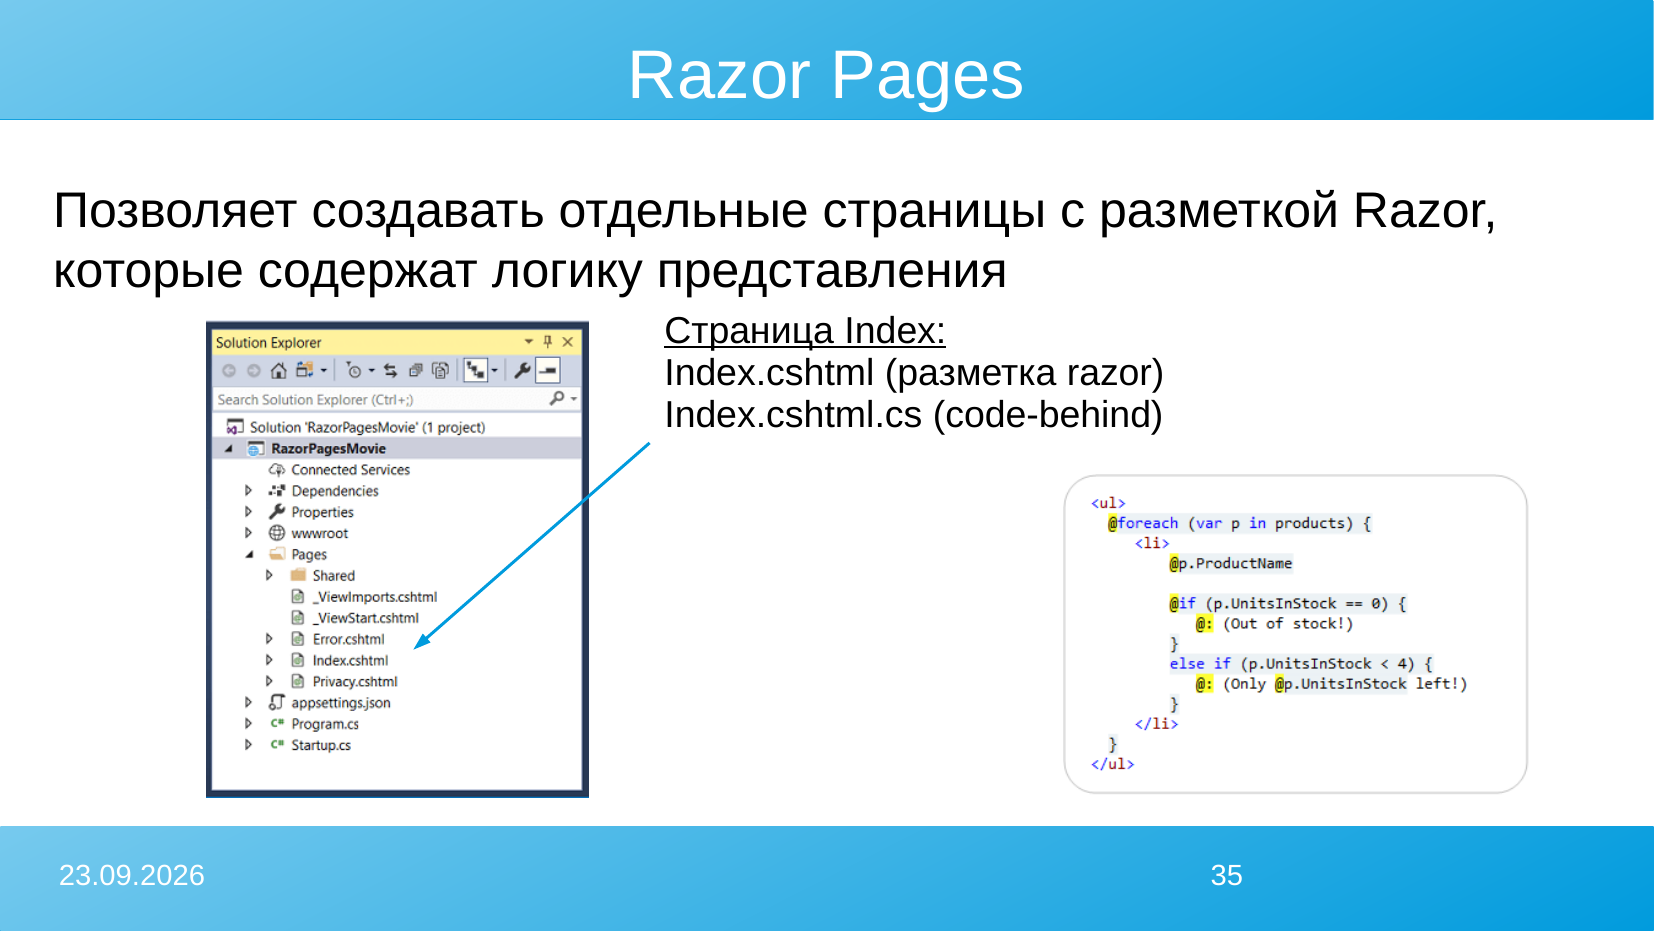

# Razor Pages
Позволяет создавать отдельные страницы с разметкой Razor, которые содержат логику представления
Страница Index:
Index.cshtml (разметка razor)
Index.cshtml.cs (code-behind)